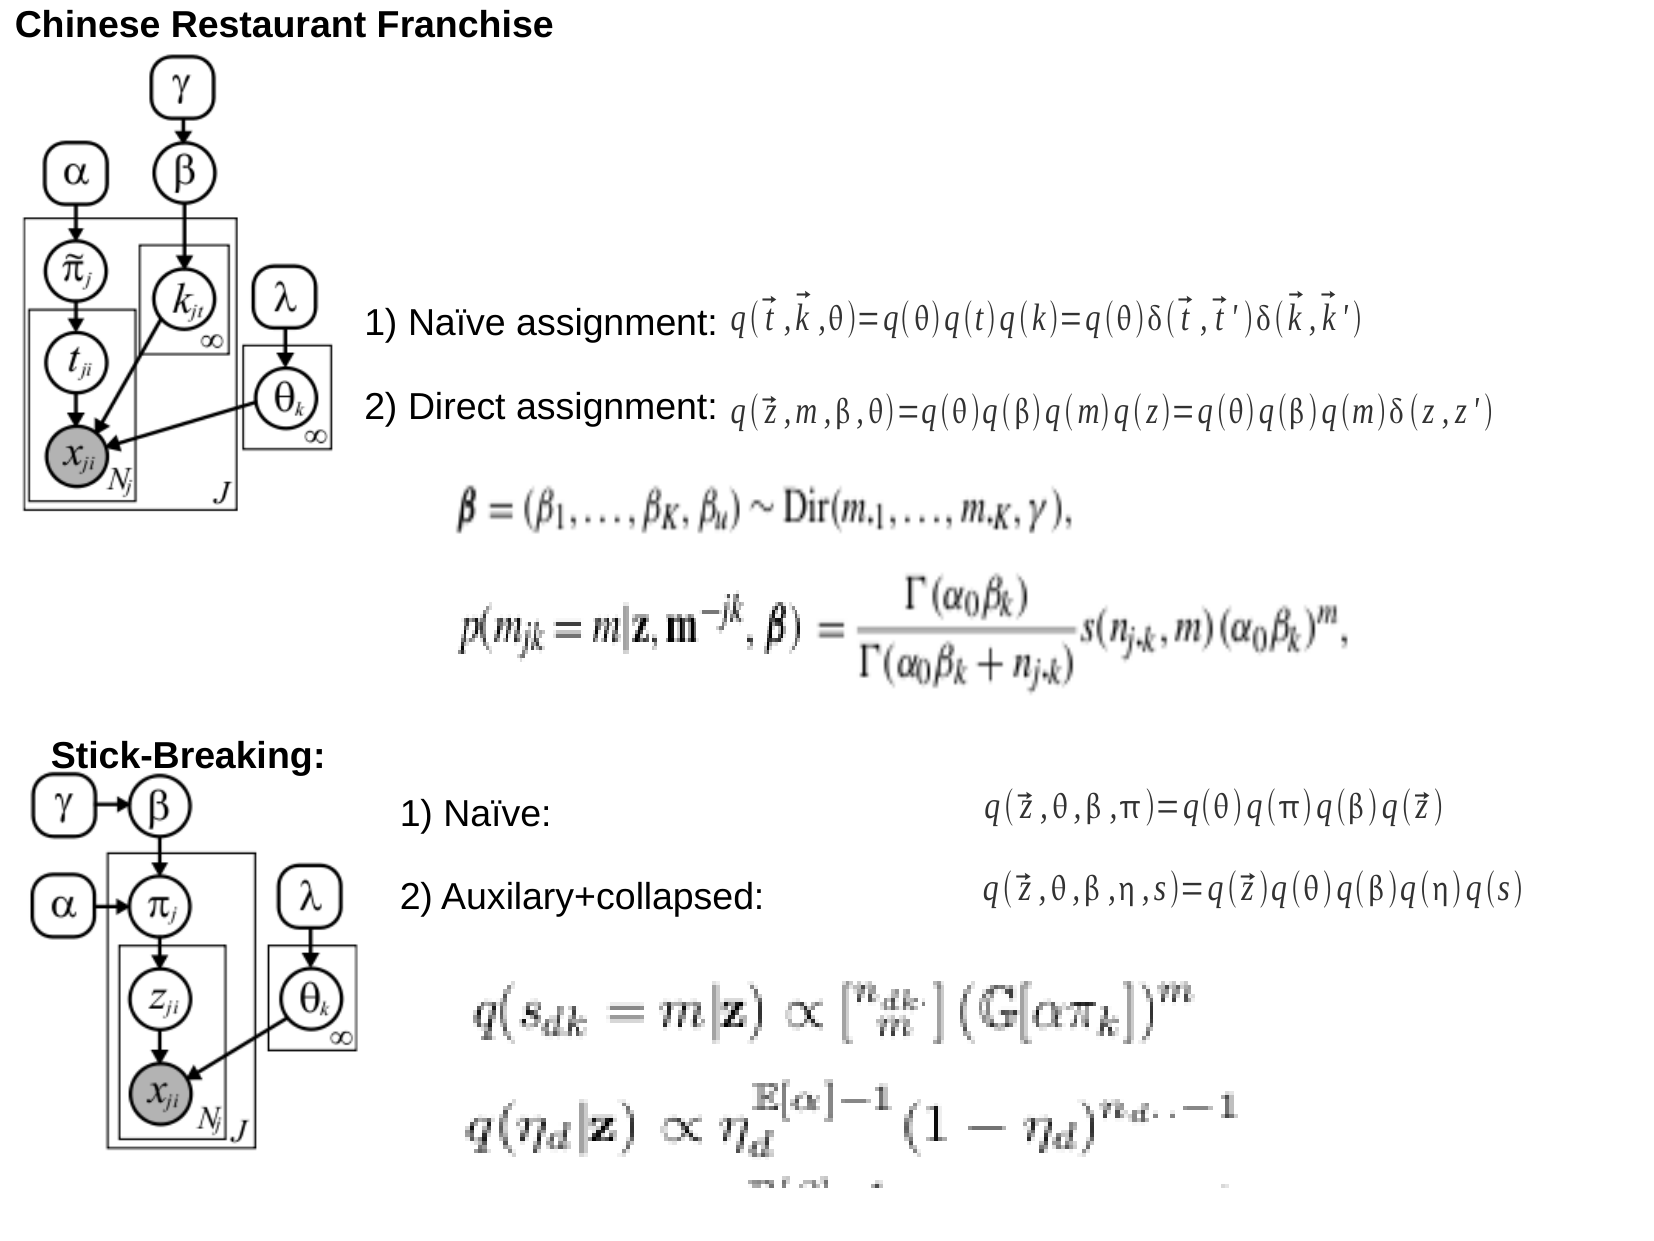

Chinese Restaurant Franchise
1) Naïve assignment:
2) Direct assignment:
Stick-Breaking:
1) Naïve:
2) Auxilary+collapsed: